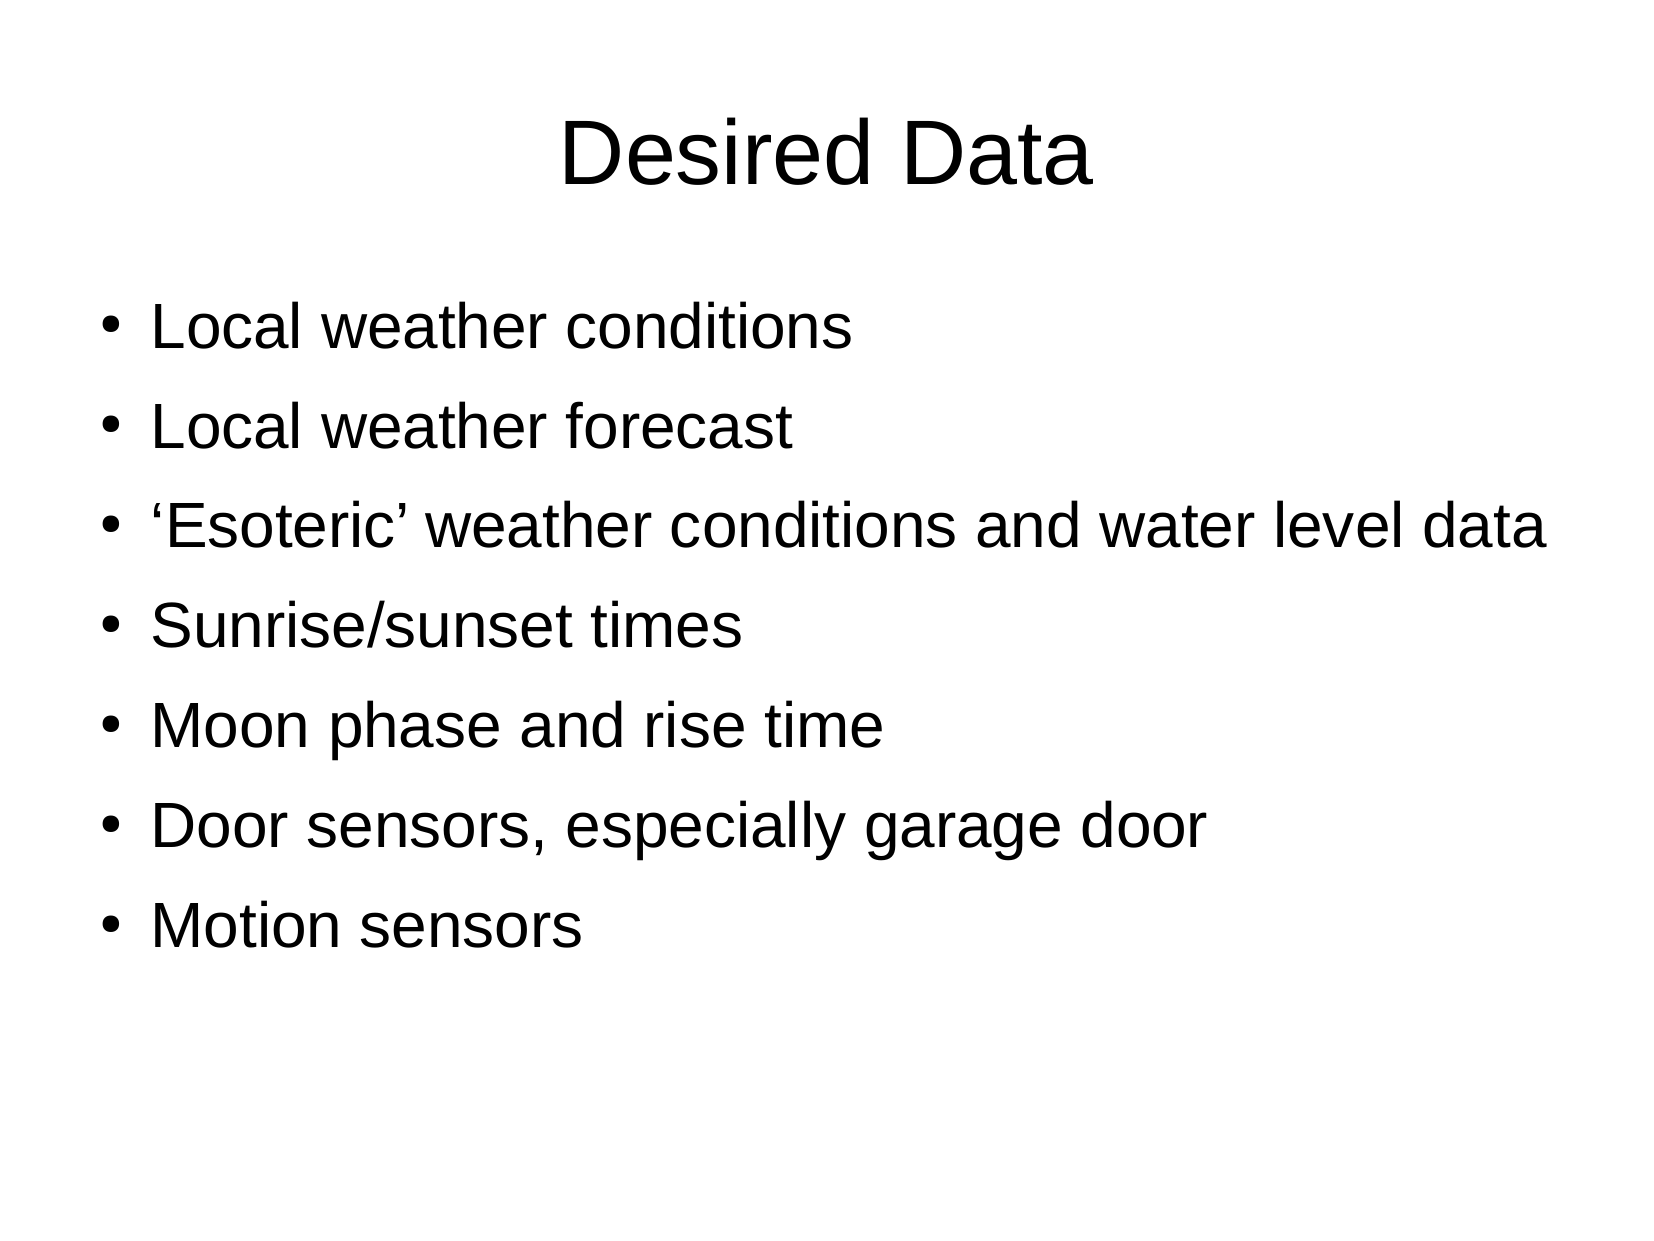

# Desired Data
Local weather conditions
Local weather forecast
‘Esoteric’ weather conditions and water level data
Sunrise/sunset times
Moon phase and rise time
Door sensors, especially garage door
Motion sensors